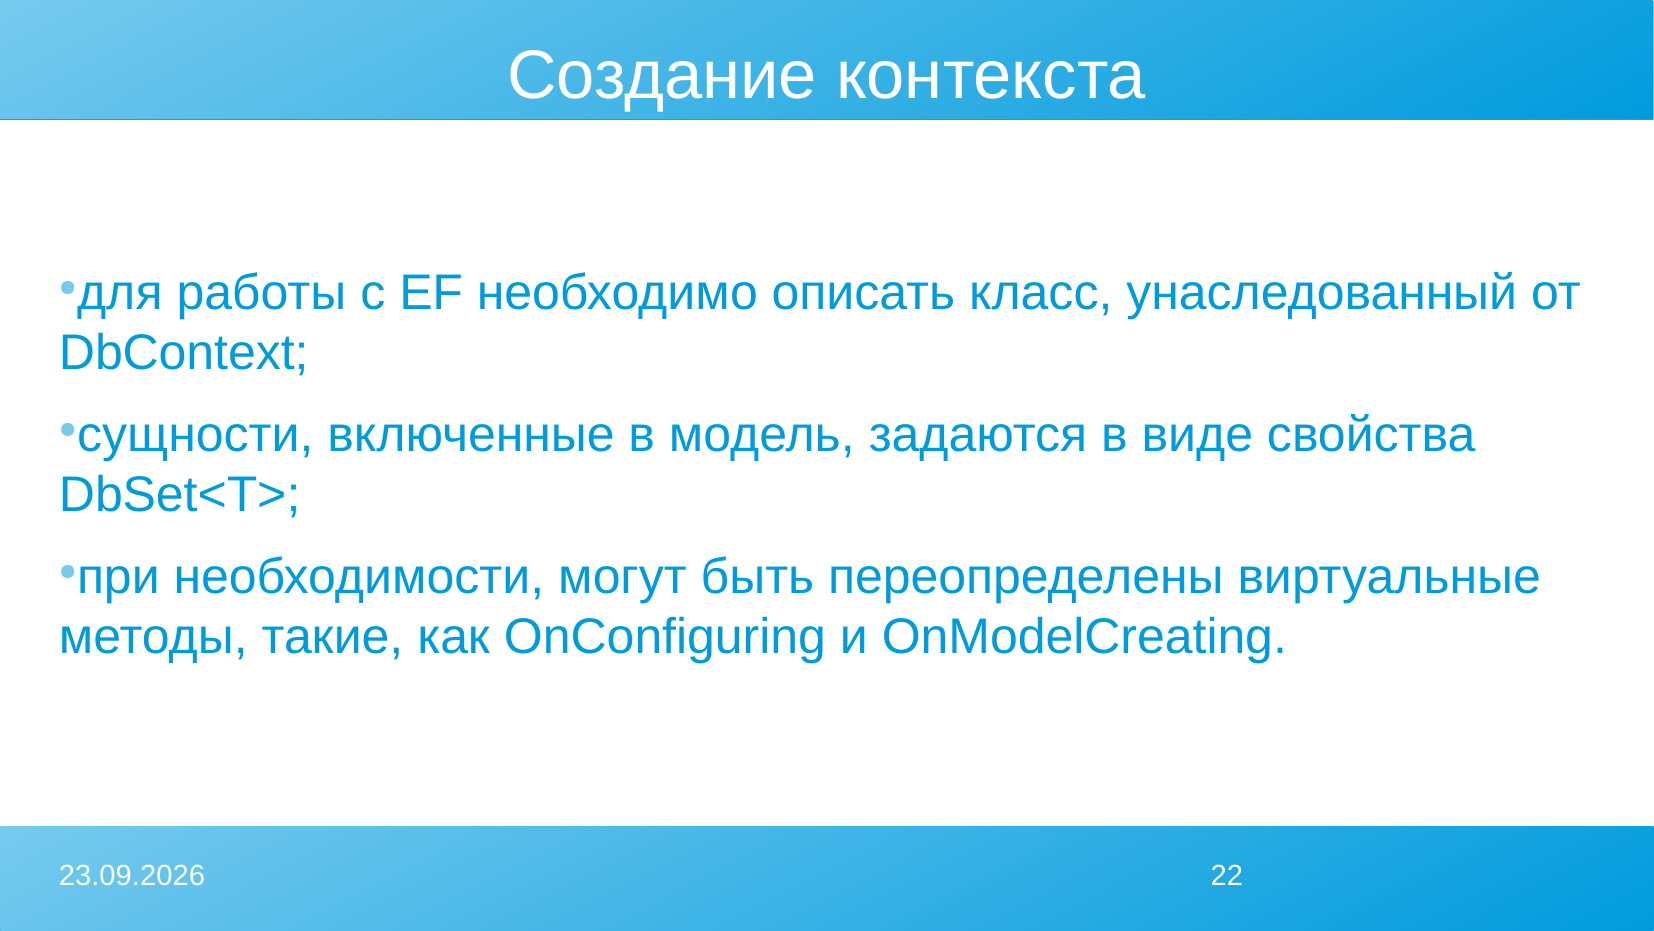

# Создание контекста
для работы с EF необходимо описать класс, унаследованный от DbContext;
сущности, включенные в модель, задаются в виде свойства DbSet<T>;
при необходимости, могут быть переопределены виртуальные методы, такие, как OnConfiguring и OnModelCreating.